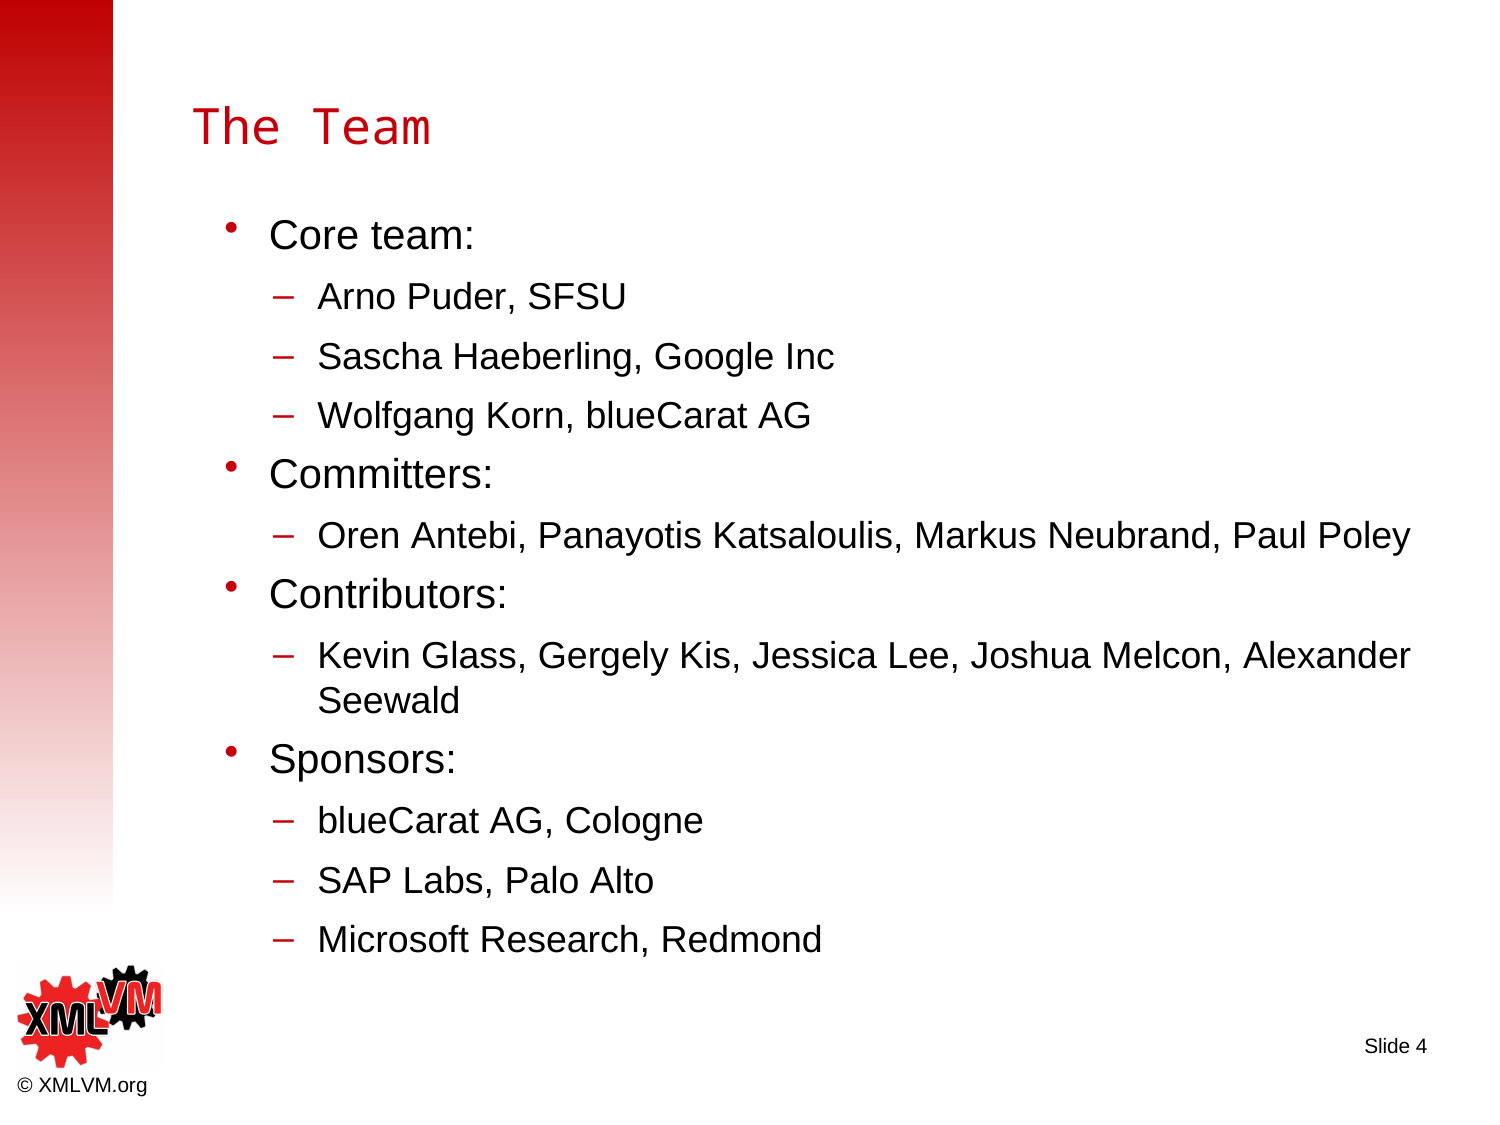

# The Team
Core team:
Arno Puder, SFSU
Sascha Haeberling, Google Inc
Wolfgang Korn, blueCarat AG
Committers:
Oren Antebi, Panayotis Katsaloulis, Markus Neubrand, Paul Poley
Contributors:
Kevin Glass, Gergely Kis, Jessica Lee, Joshua Melcon, Alexander Seewald
Sponsors:
blueCarat AG, Cologne
SAP Labs, Palo Alto
Microsoft Research, Redmond